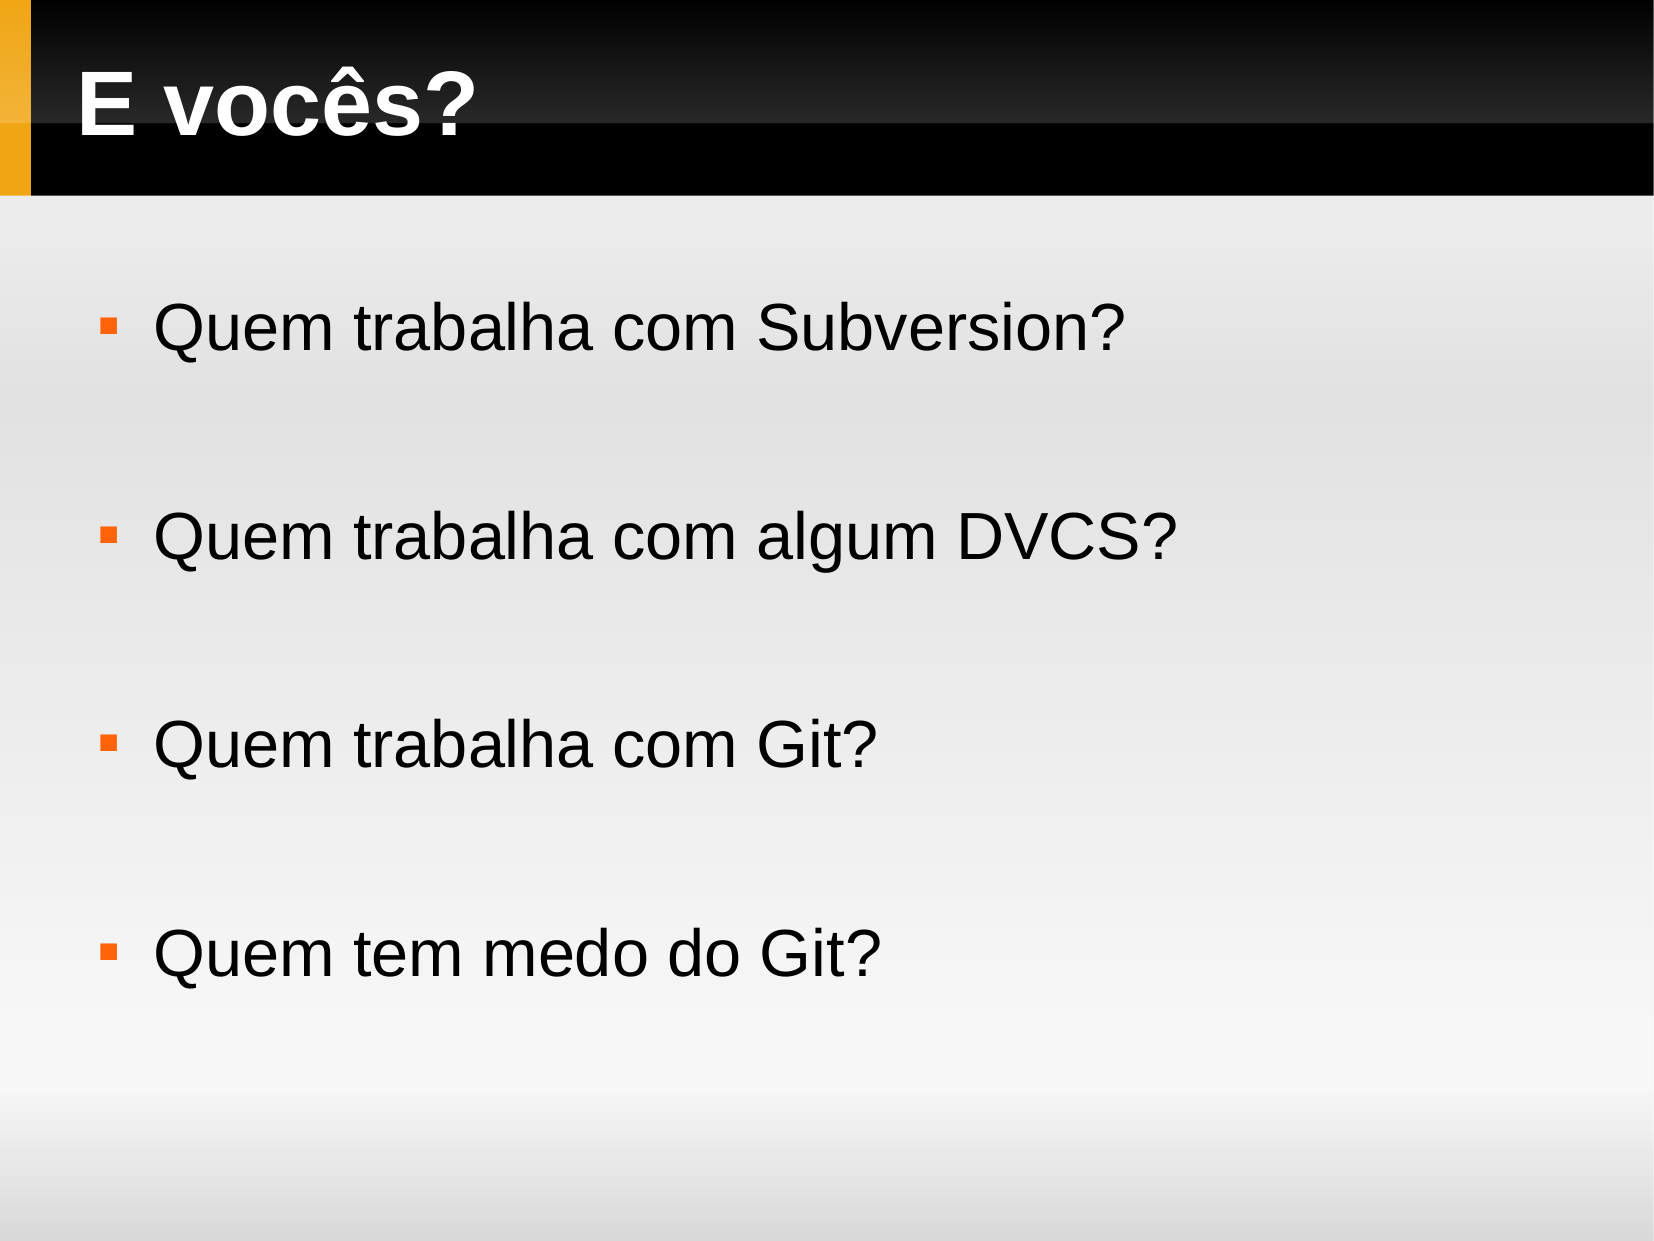

# E vocês?
Quem trabalha com Subversion?
Quem trabalha com algum DVCS?
Quem trabalha com Git?
Quem tem medo do Git?